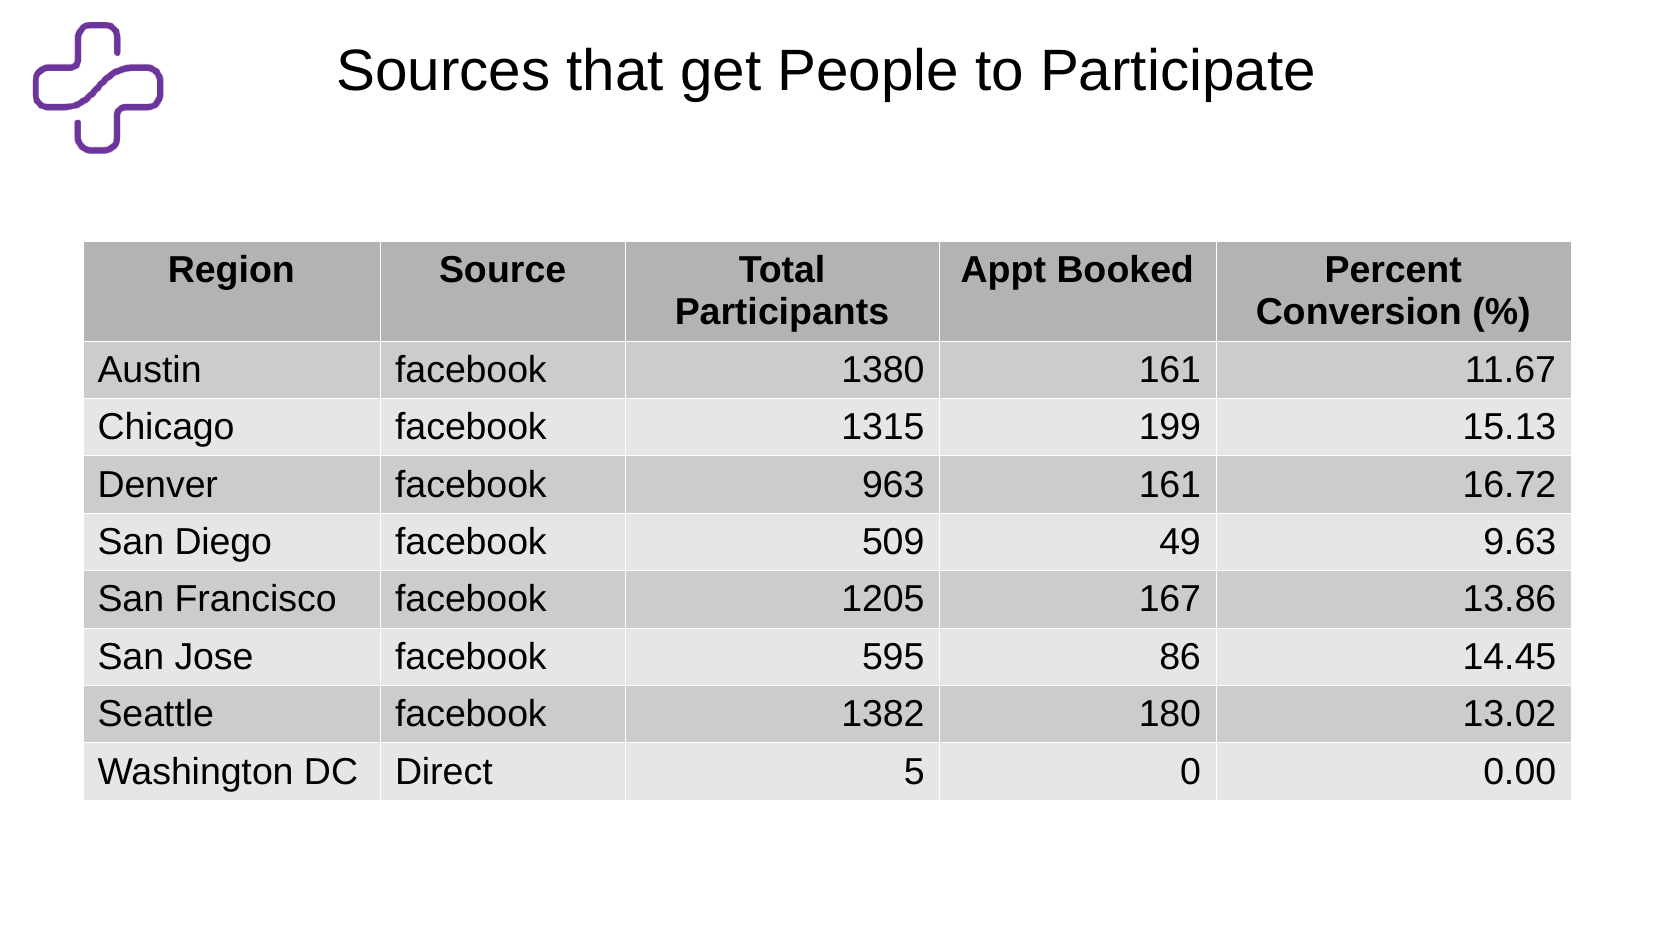

# Sources that get People to Participate
| Region | Source | Total Participants | Appt Booked | Percent Conversion (%) |
| --- | --- | --- | --- | --- |
| Austin | facebook | 1380 | 161 | 11.67 |
| Chicago | facebook | 1315 | 199 | 15.13 |
| Denver | facebook | 963 | 161 | 16.72 |
| San Diego | facebook | 509 | 49 | 9.63 |
| San Francisco | facebook | 1205 | 167 | 13.86 |
| San Jose | facebook | 595 | 86 | 14.45 |
| Seattle | facebook | 1382 | 180 | 13.02 |
| Washington DC | Direct | 5 | 0 | 0.00 |